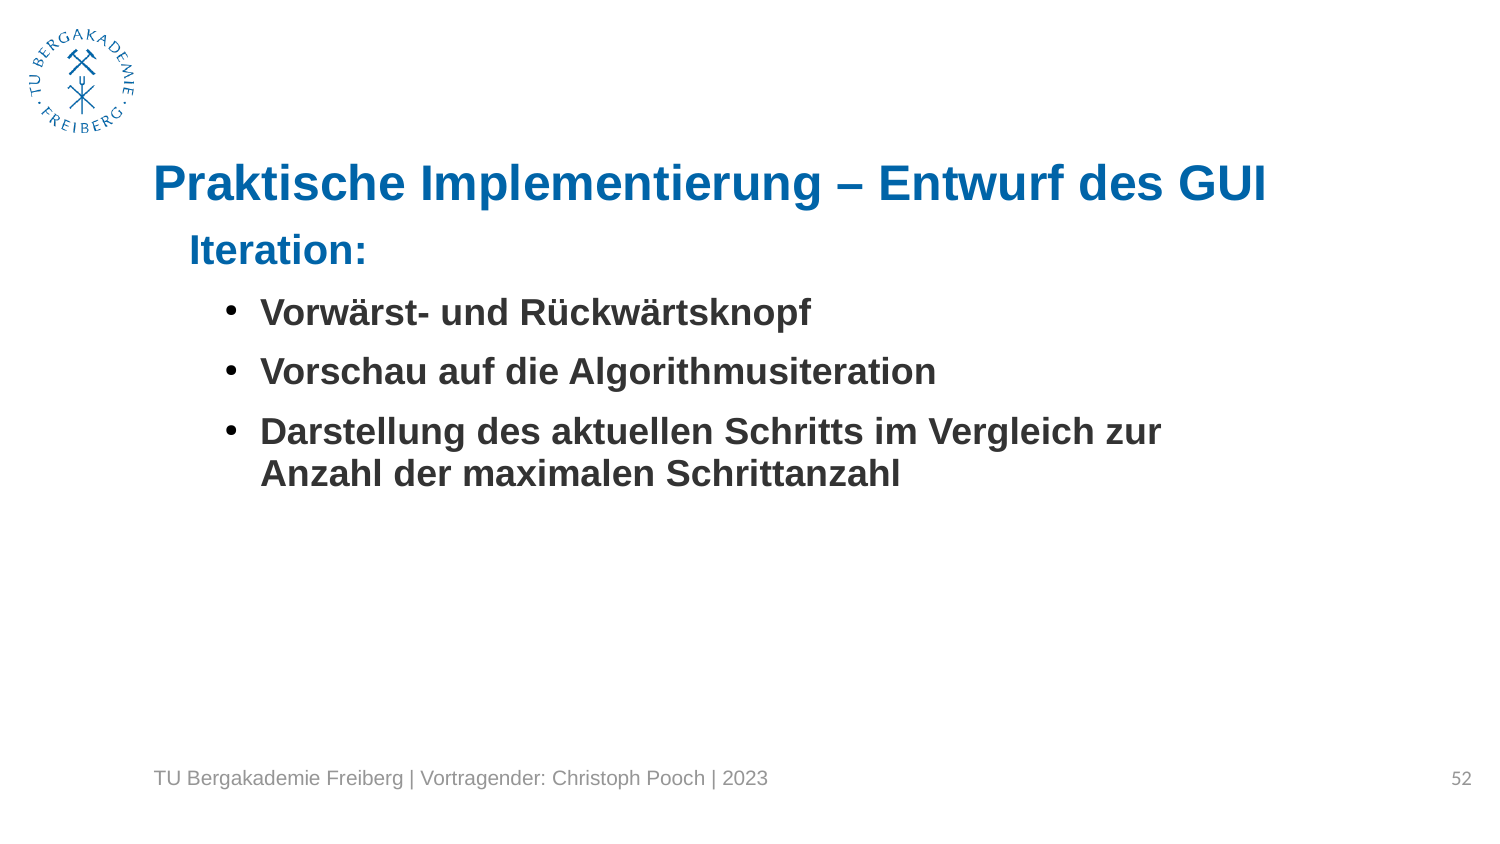

# Praktische Implementierung – Entwurf des GUI
Iteration:
Vorwärst- und Rückwärtsknopf
Vorschau auf die Algorithmusiteration
Darstellung des aktuellen Schritts im Vergleich zur Anzahl der maximalen Schrittanzahl
TU Bergakademie Freiberg | Vortragender: Christoph Pooch | 2023